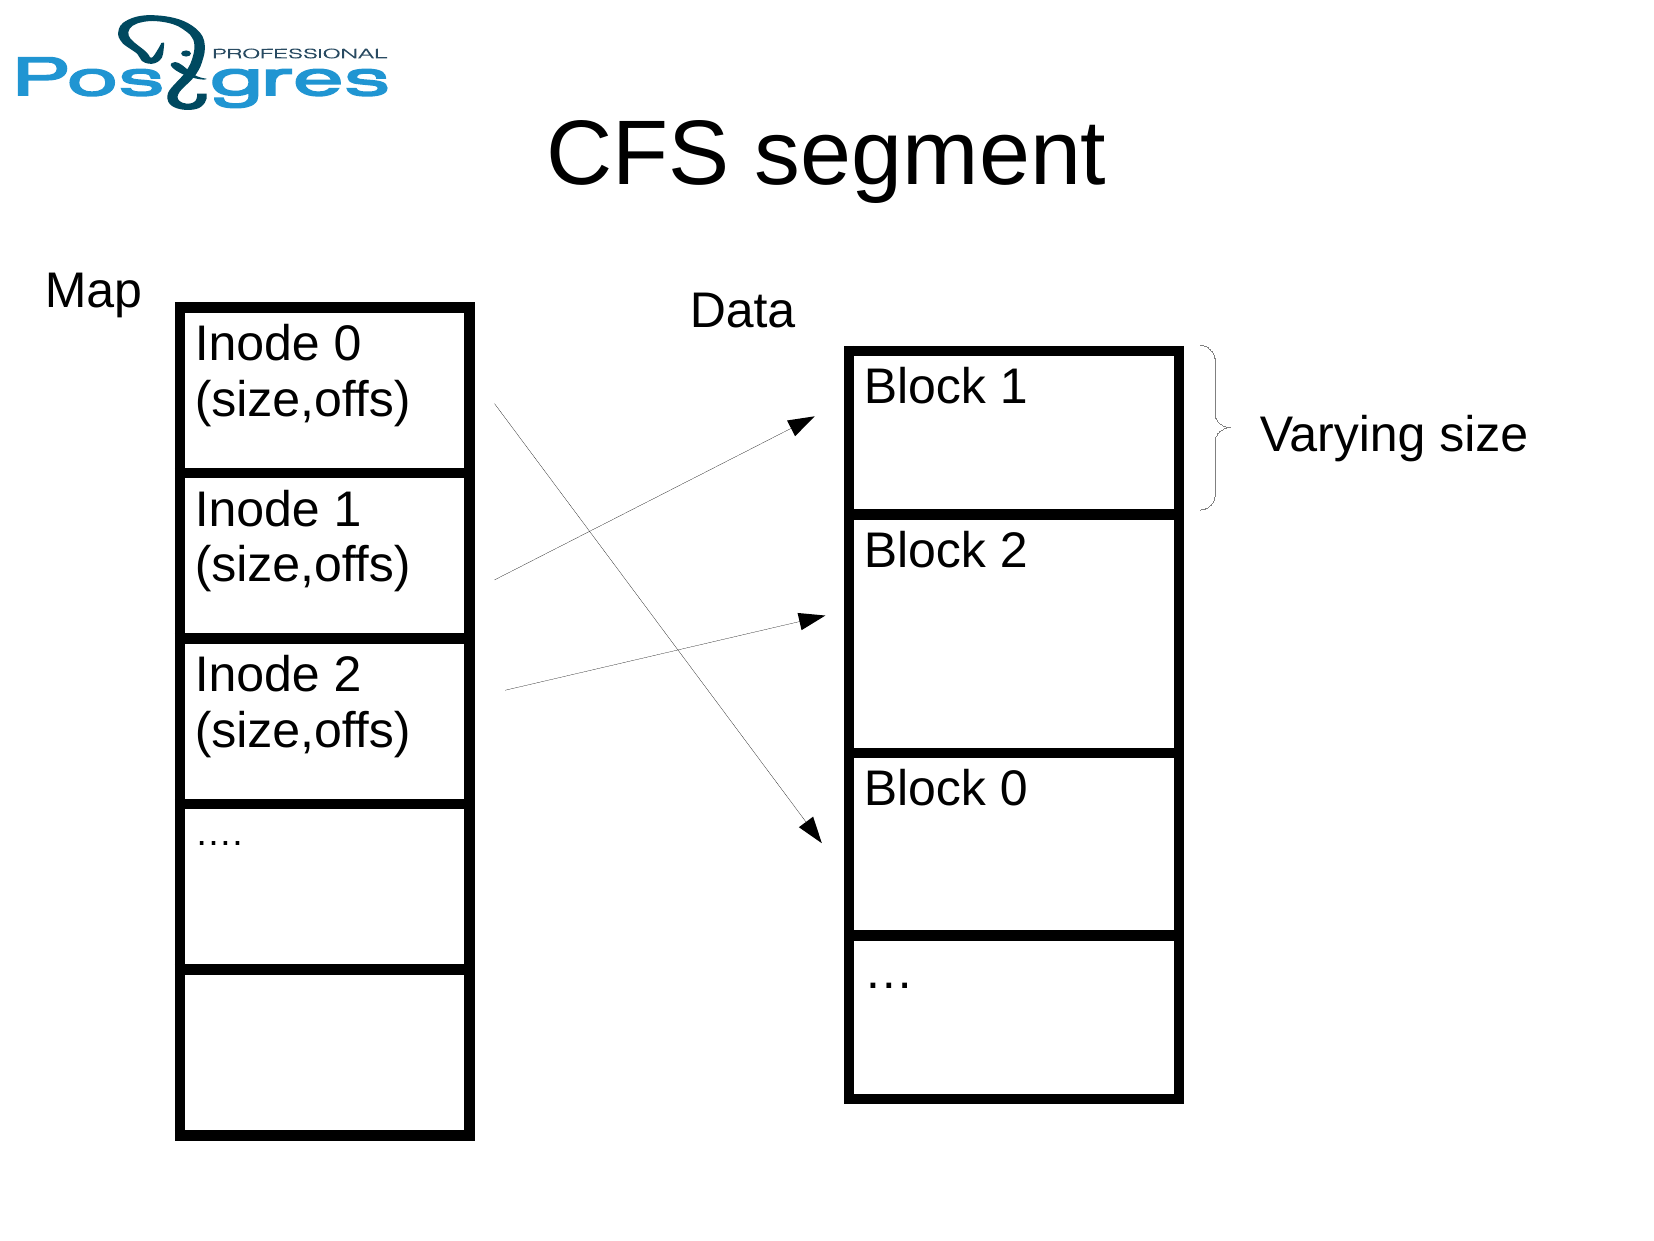

# CFS segment
Map
Data
| Inode 0 (size,offs) |
| --- |
| Inode 1 (size,offs) |
| Inode 2 (size,offs) |
| …. |
| |
| Block 1 |
| --- |
| Block 2 |
| Block 0 |
| … |
Varying size